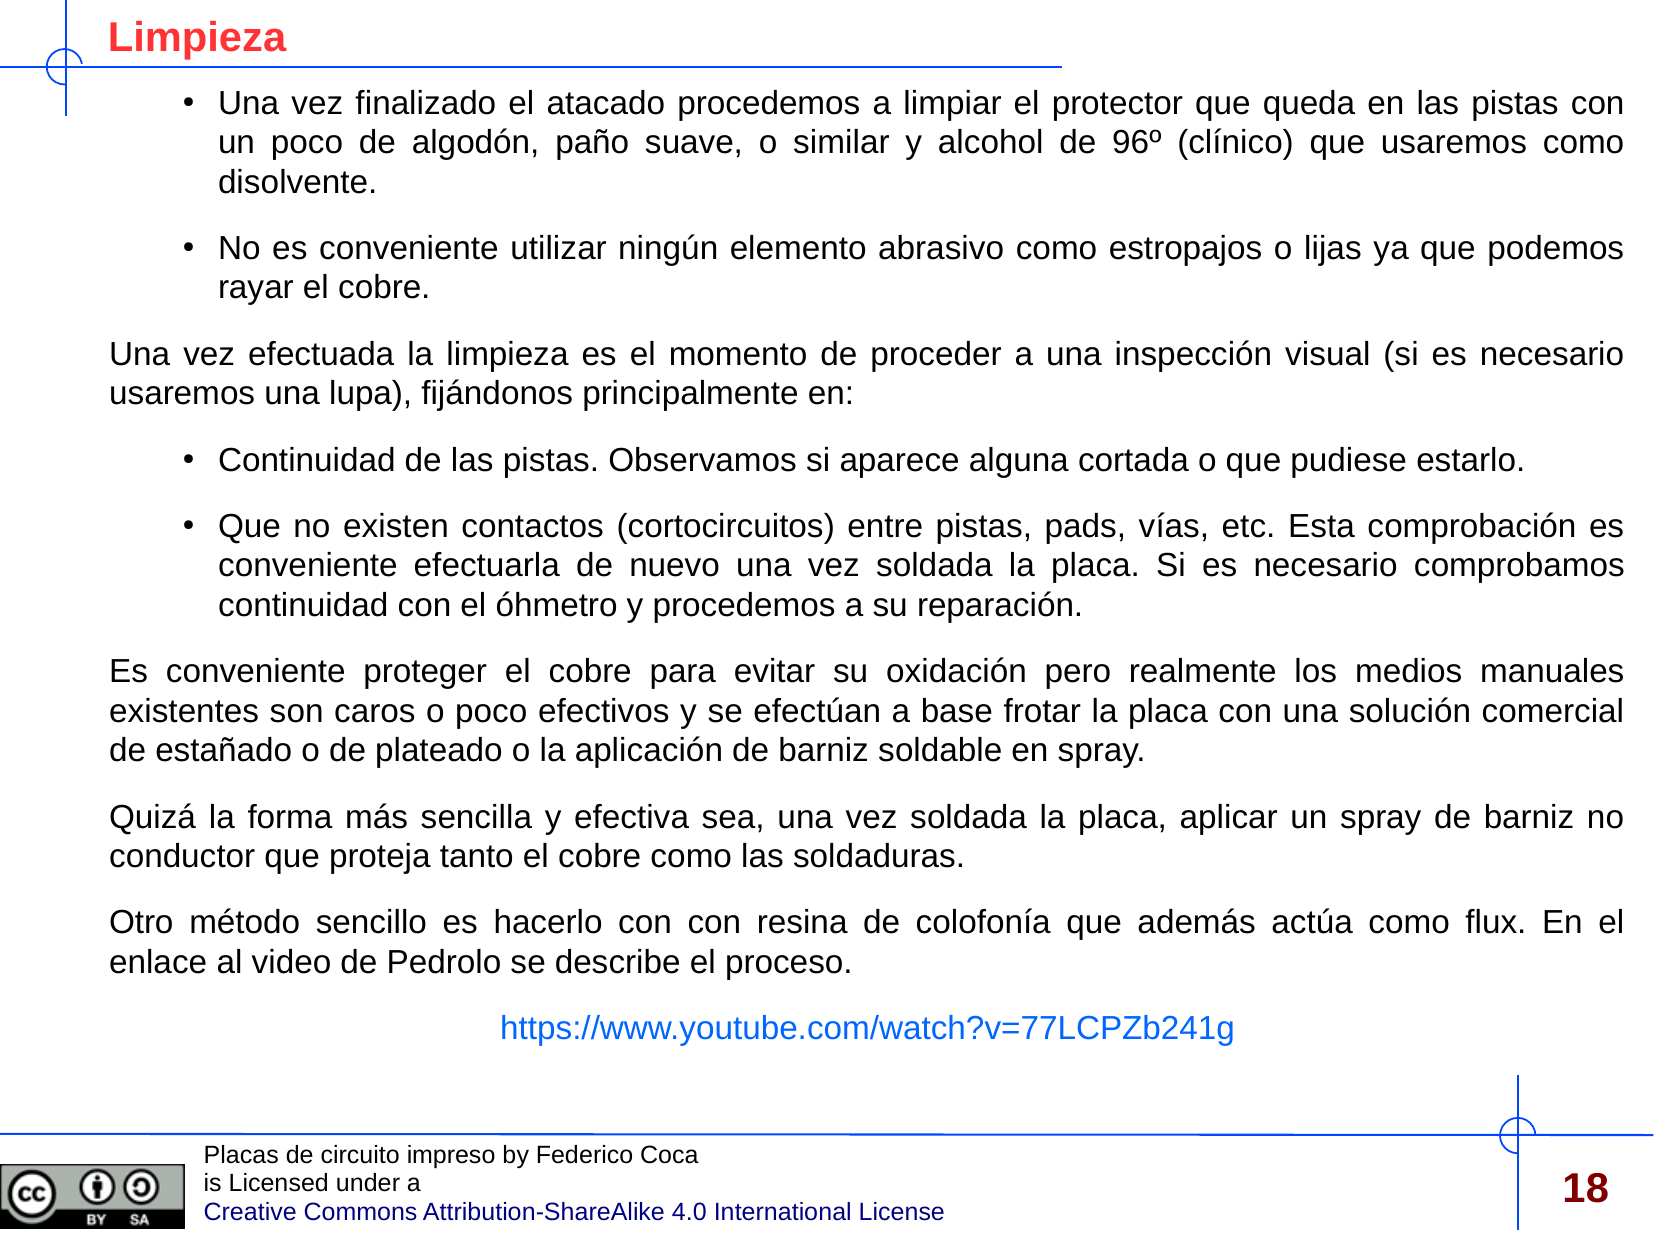

Limpieza
Una vez finalizado el atacado procedemos a limpiar el protector que queda en las pistas con un poco de algodón, paño suave, o similar y alcohol de 96º (clínico) que usaremos como disolvente.
No es conveniente utilizar ningún elemento abrasivo como estropajos o lijas ya que podemos rayar el cobre.
Una vez efectuada la limpieza es el momento de proceder a una inspección visual (si es necesario usaremos una lupa), fijándonos principalmente en:
Continuidad de las pistas. Observamos si aparece alguna cortada o que pudiese estarlo.
Que no existen contactos (cortocircuitos) entre pistas, pads, vías, etc. Esta comprobación es conveniente efectuarla de nuevo una vez soldada la placa. Si es necesario comprobamos continuidad con el óhmetro y procedemos a su reparación.
Es conveniente proteger el cobre para evitar su oxidación pero realmente los medios manuales existentes son caros o poco efectivos y se efectúan a base frotar la placa con una solución comercial de estañado o de plateado o la aplicación de barniz soldable en spray.
Quizá la forma más sencilla y efectiva sea, una vez soldada la placa, aplicar un spray de barniz no conductor que proteja tanto el cobre como las soldaduras.
Otro método sencillo es hacerlo con con resina de colofonía que además actúa como flux. En el enlace al video de Pedrolo se describe el proceso.
https://www.youtube.com/watch?v=77LCPZb241g
Placas de circuito impreso by Federico Coca
is Licensed under a Creative Commons Attribution-ShareAlike 4.0 International License